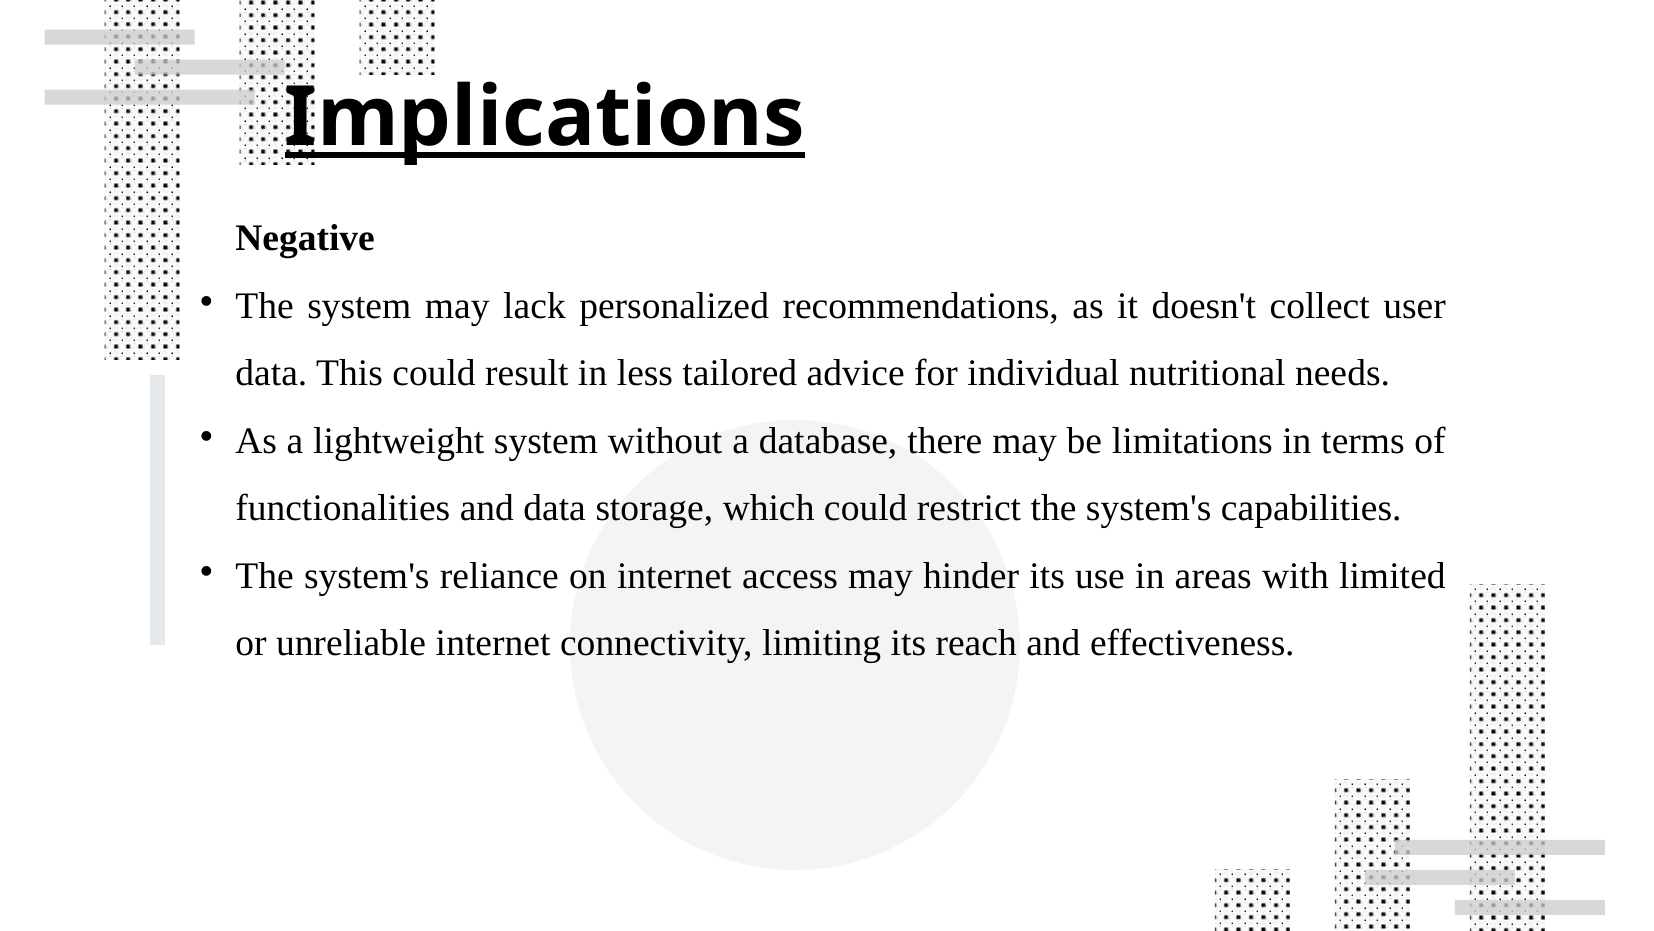

Implications
Negative
The system may lack personalized recommendations, as it doesn't collect user data. This could result in less tailored advice for individual nutritional needs.
As a lightweight system without a database, there may be limitations in terms of functionalities and data storage, which could restrict the system's capabilities.
The system's reliance on internet access may hinder its use in areas with limited or unreliable internet connectivity, limiting its reach and effectiveness.